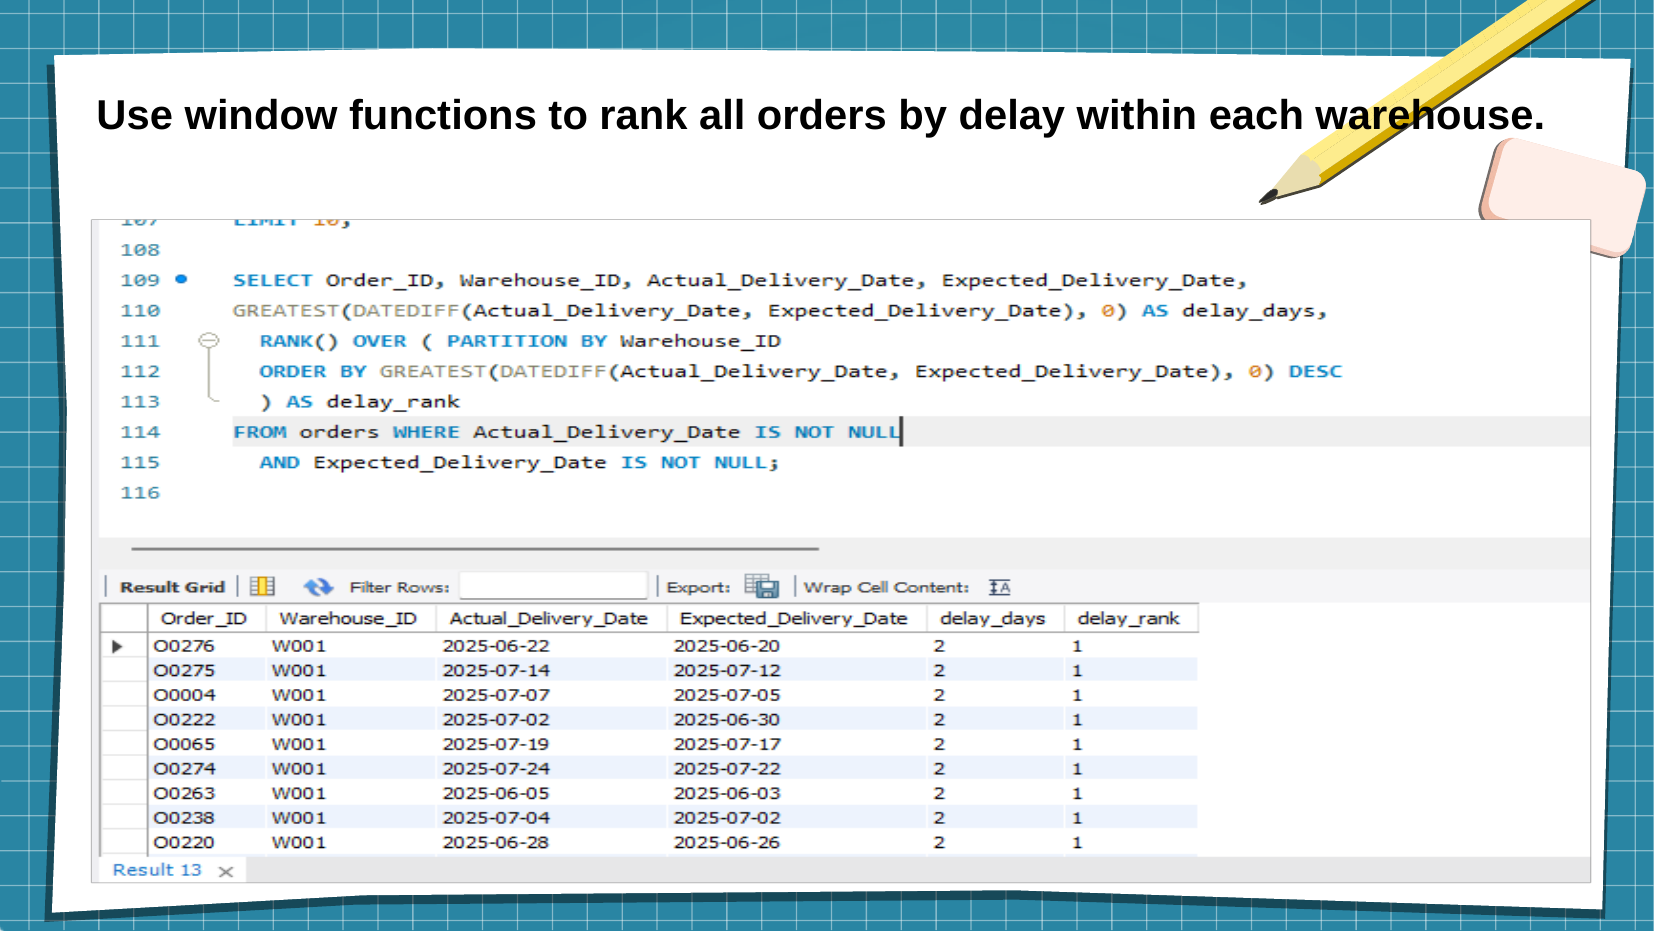

# Use window functions to rank all orders by delay within each warehouse.